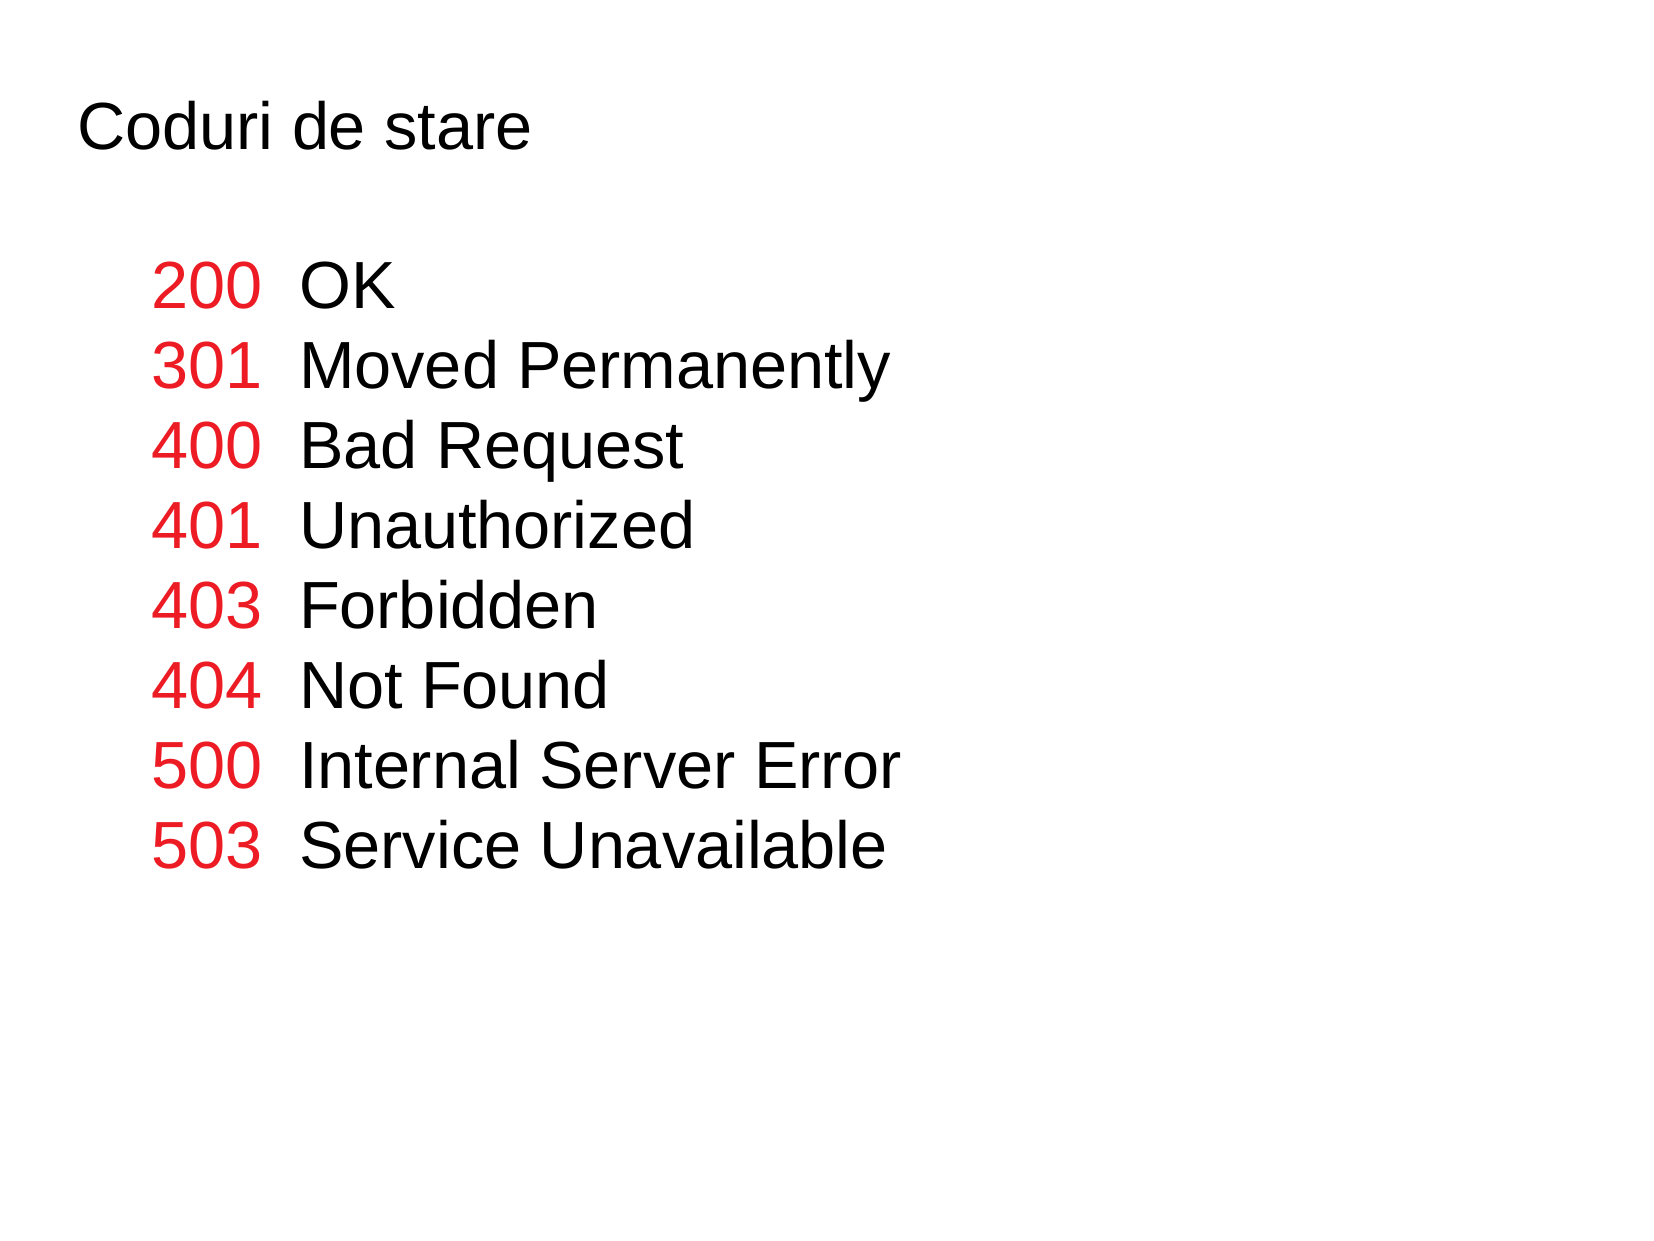

Coduri de stare
 200 OK
	301 Moved Permanently
	400 Bad Request
	401 Unauthorized
	403 Forbidden
	404 Not Found
	500 Internal Server Error
	503 Service Unavailable